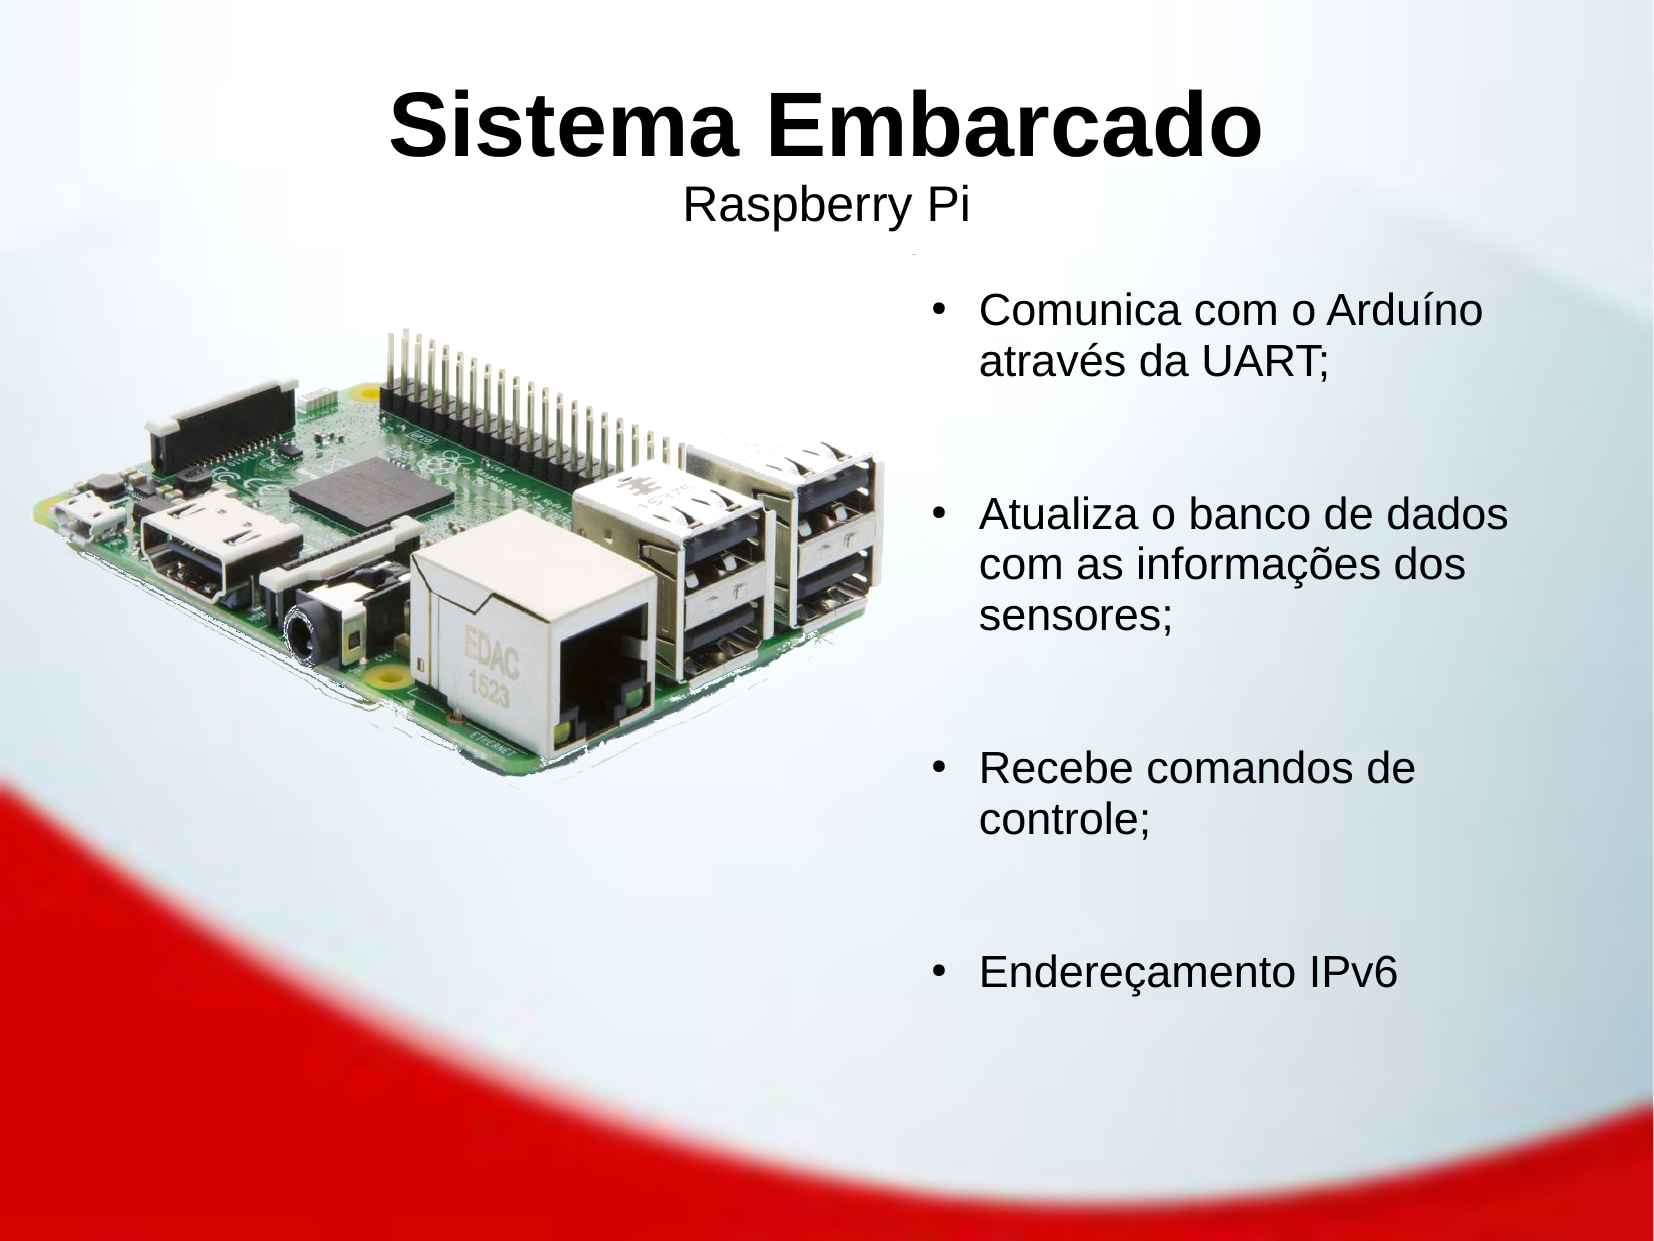

# Sistema Embarcado Raspberry Pi
Comunica com o Arduíno através da UART;
Atualiza o banco de dados com as informações dos sensores;
Recebe comandos de controle;
Endereçamento IPv6